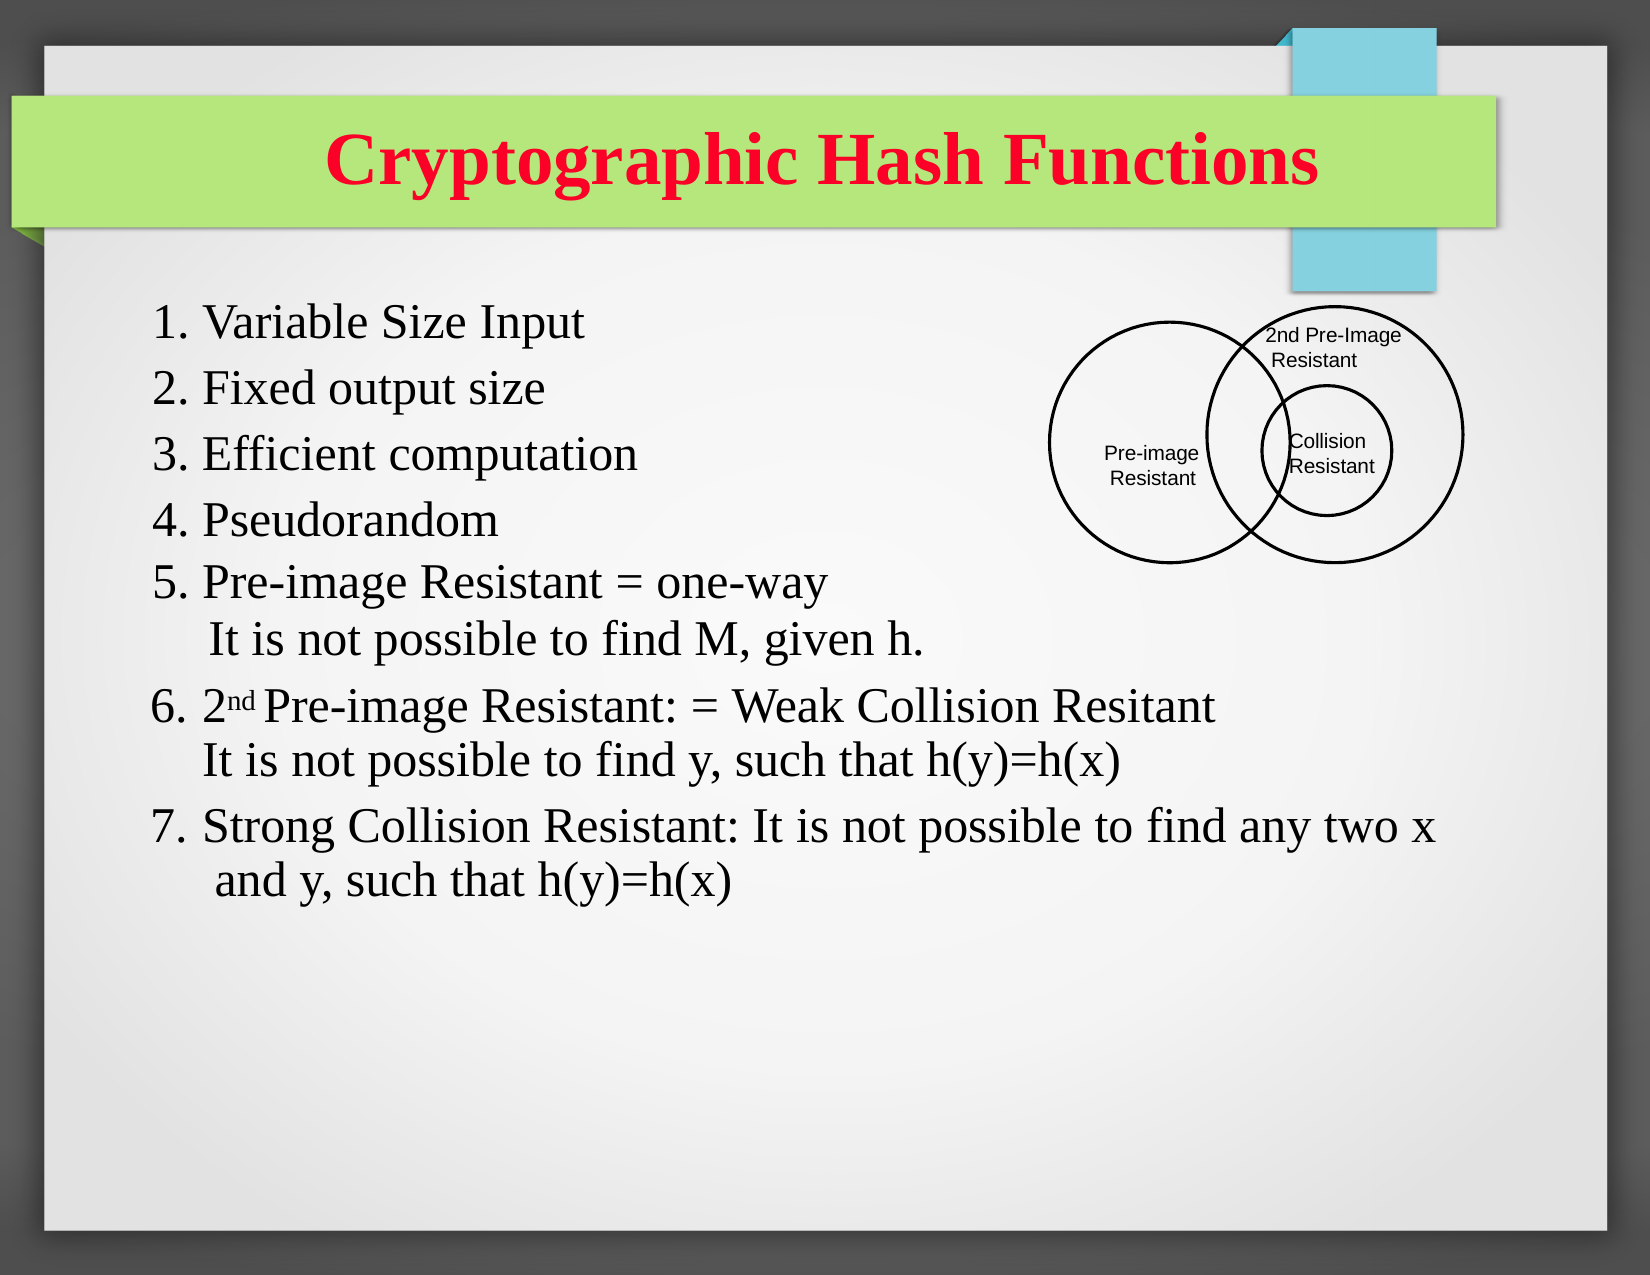

# Cryptographic Hash Functions
Variable Size Input
Fixed output size
Efficient computation
Pseudorandom
Pre-image Resistant = one-way
It is not possible to find M, given h.
2nd Pre-Image Resistant
Collision Resistant
Pre-image Resistant
2nd Pre-image Resistant: = Weak Collision Resitant It is not possible to find y, such that h(y)=h(x)
Strong Collision Resistant: It is not possible to find any two x and y, such that h(y)=h(x)